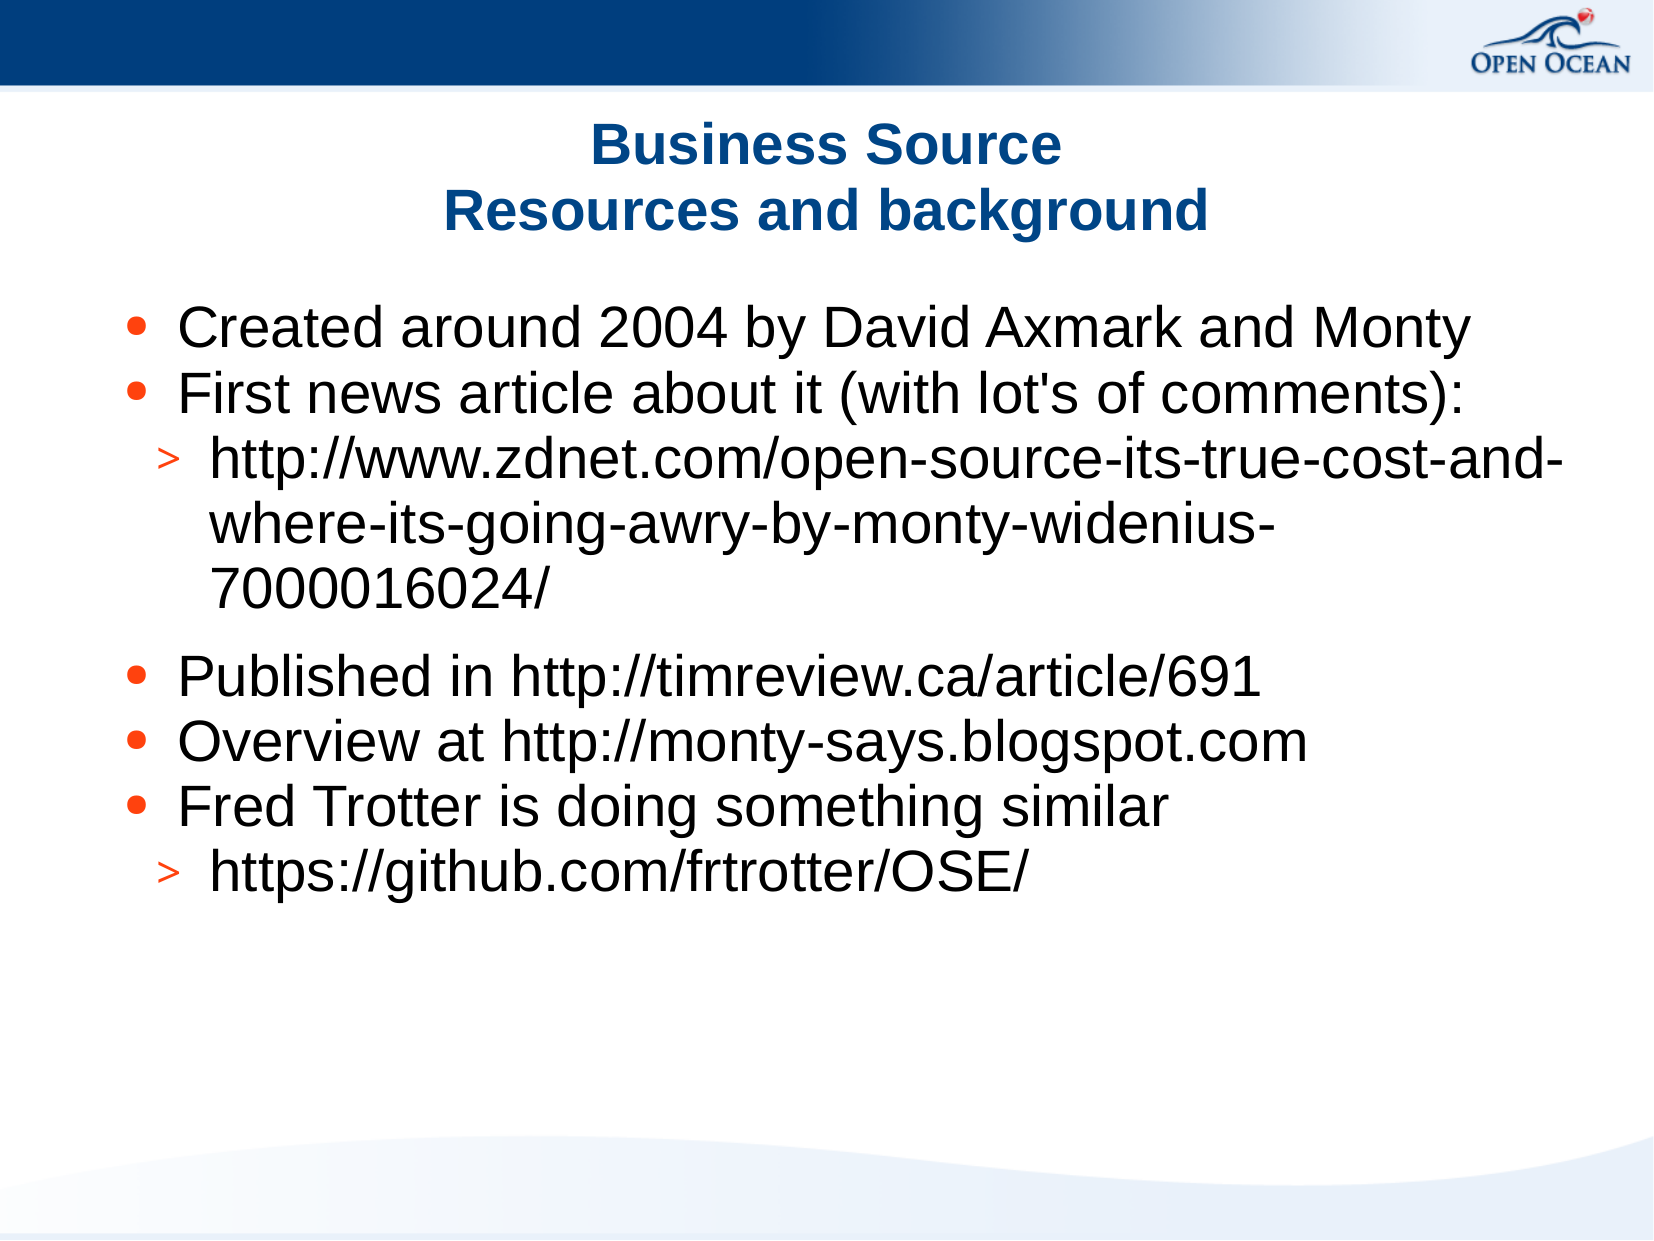

# Business Source Resources and background
Created around 2004 by David Axmark and Monty
First news article about it (with lot's of comments):
http://www.zdnet.com/open-source-its-true-cost-and-where-its-going-awry-by-monty-widenius-7000016024/
Published in http://timreview.ca/article/691
Overview at http://monty-says.blogspot.com
Fred Trotter is doing something similar
https://github.com/frtrotter/OSE/